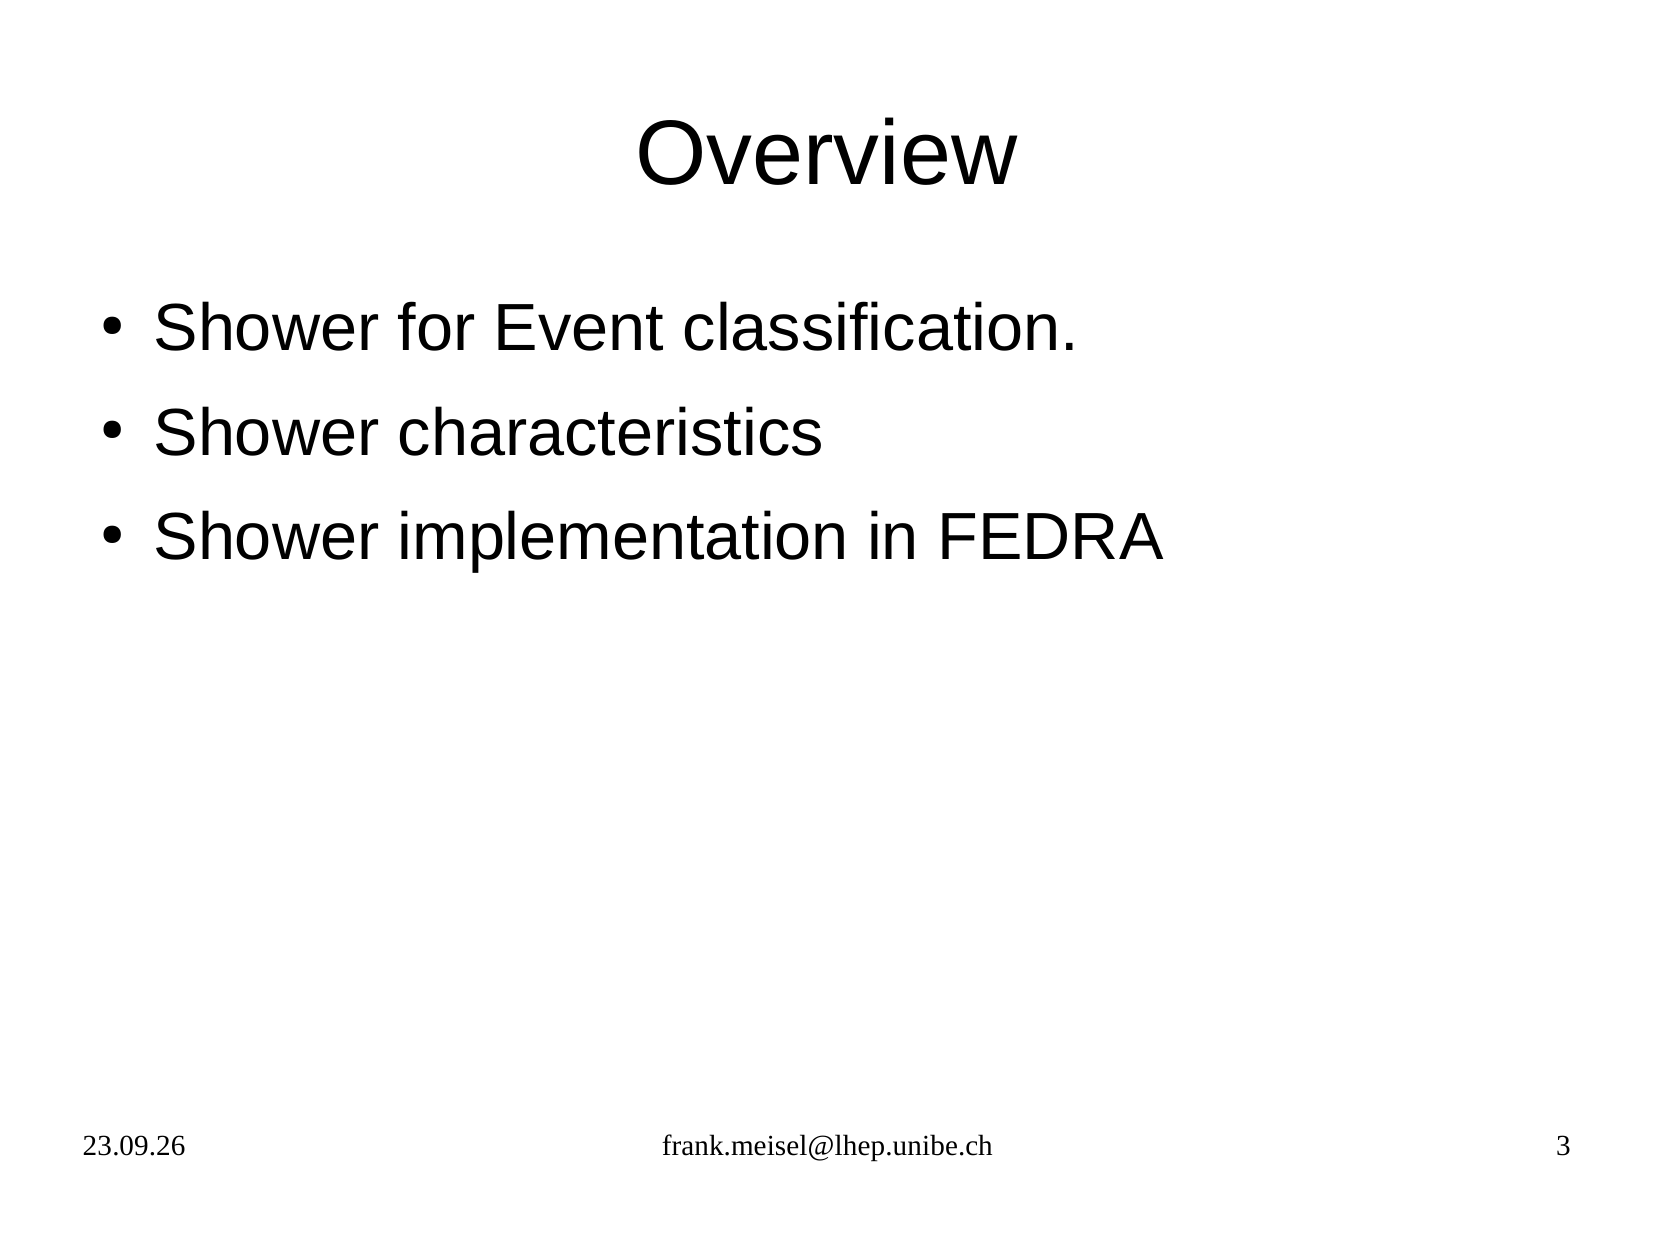

# Overview
Shower for Event classification.
Shower characteristics
Shower implementation in FEDRA
frank.meisel@lhep.unibe.ch
3